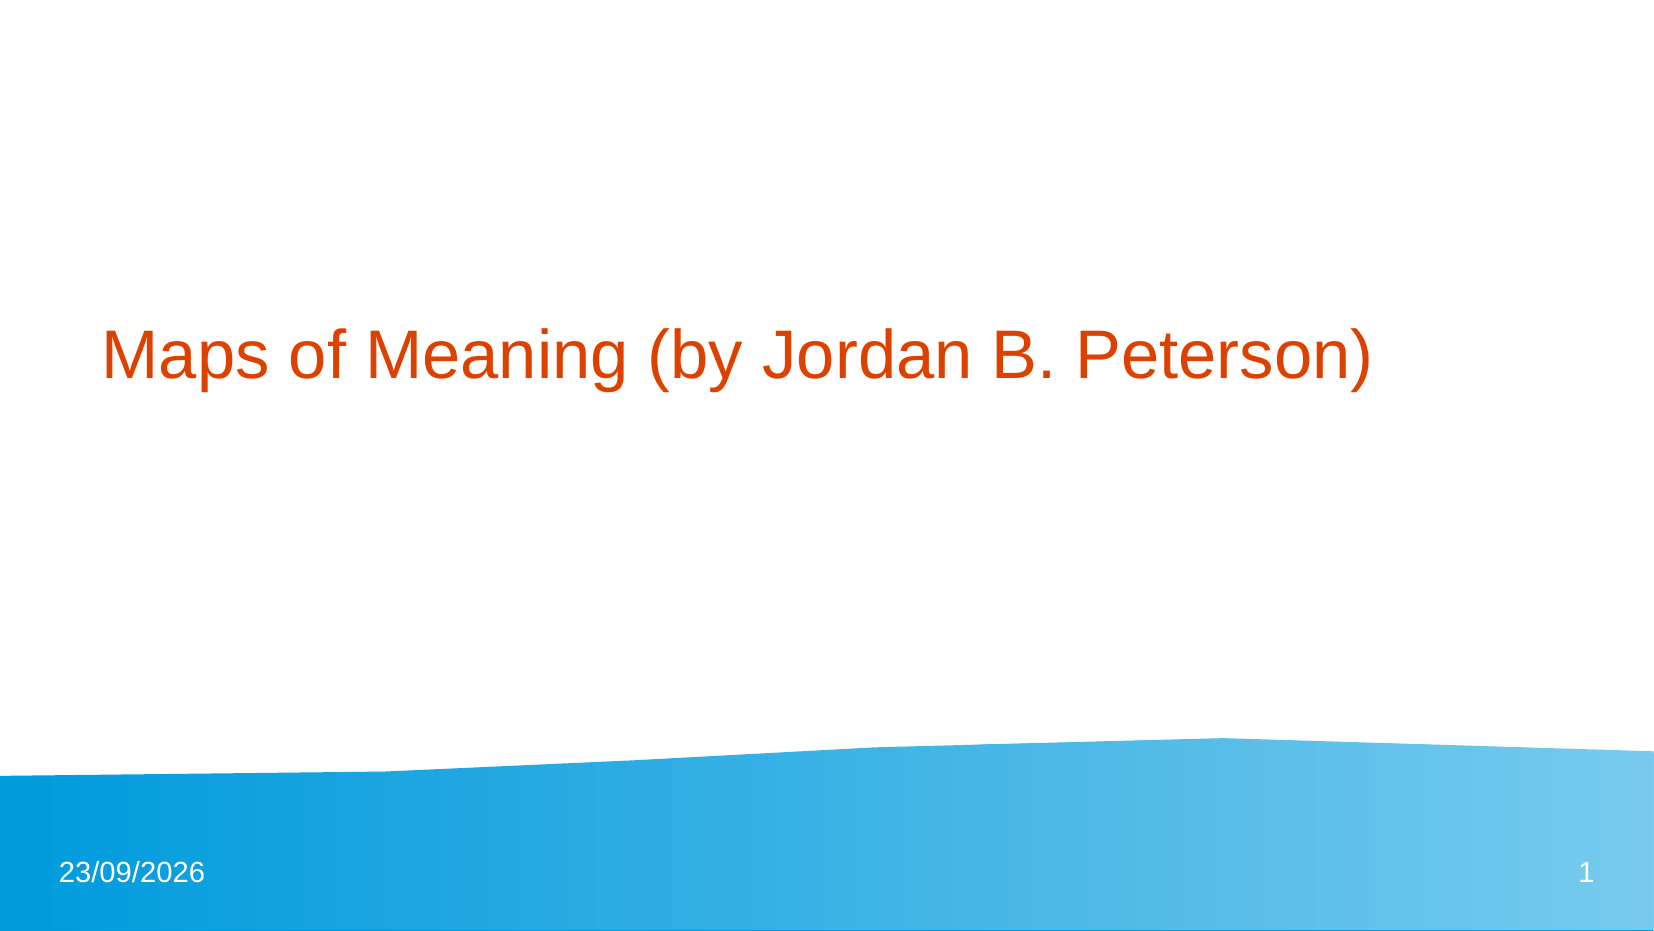

# Maps of Meaning (by Jordan B. Peterson)